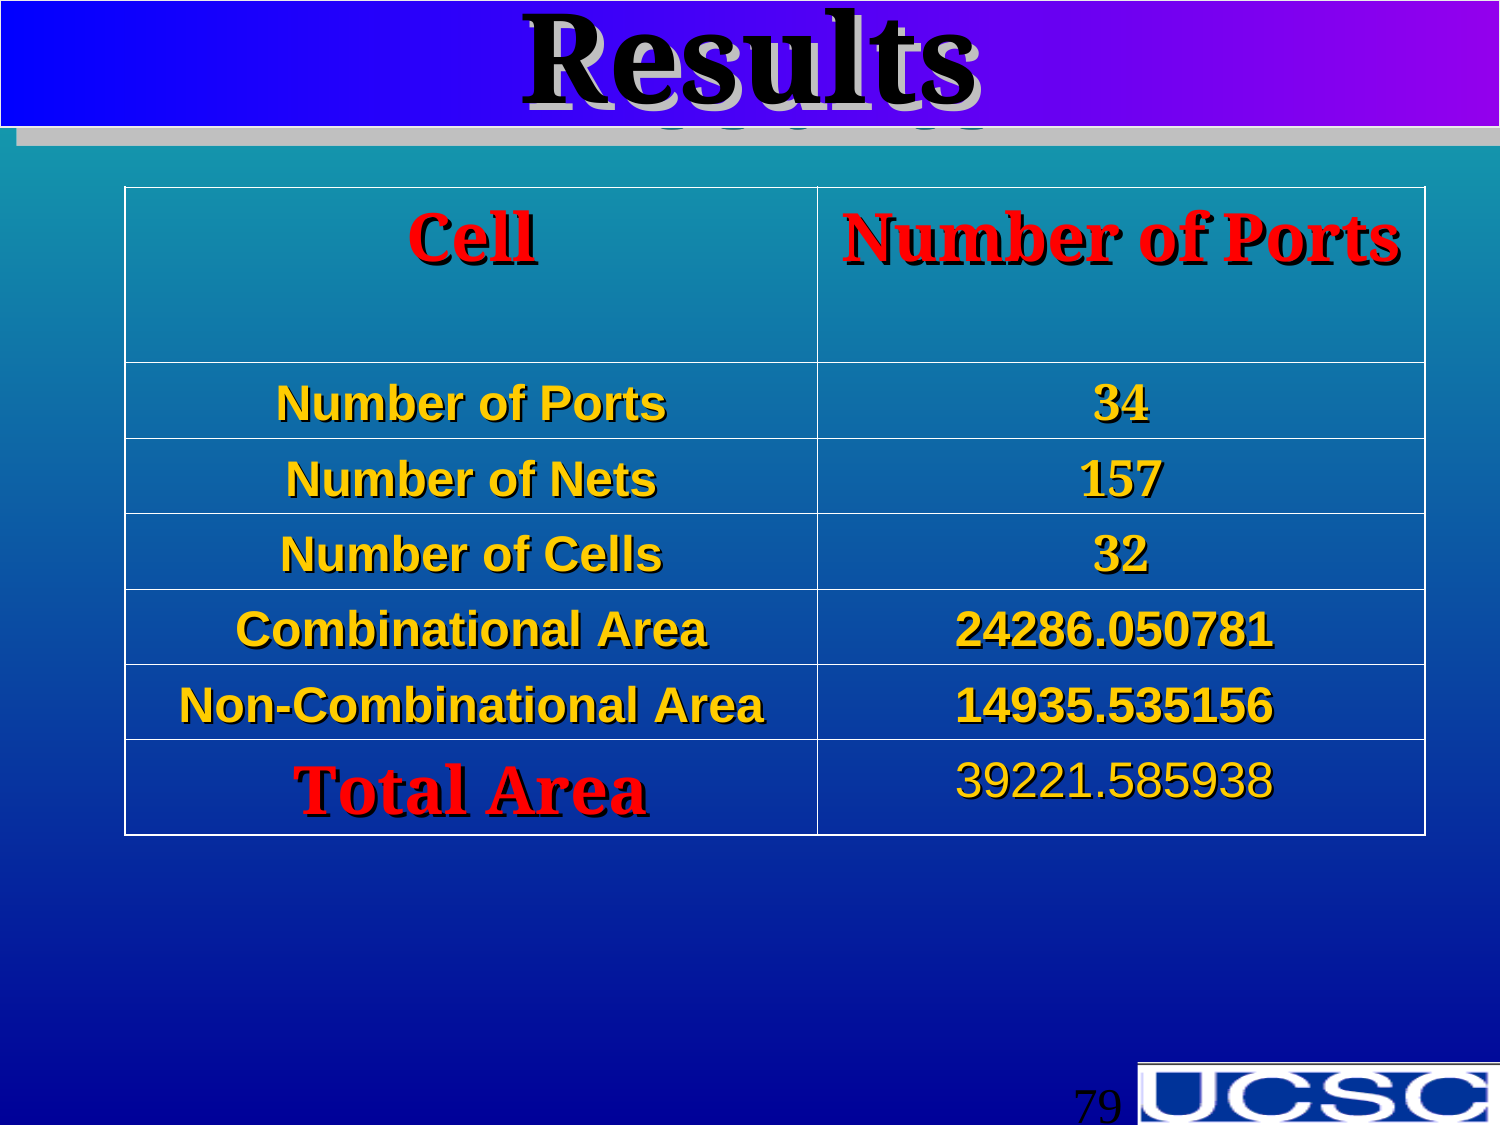

# Results
| Cell | Number of Ports |
| --- | --- |
| Number of Ports | 34 |
| Number of Nets | 157 |
| Number of Cells | 32 |
| Combinational Area | 24286.050781 |
| Non-Combinational Area | 14935.535156 |
| Total Area | 39221.585938 |
79